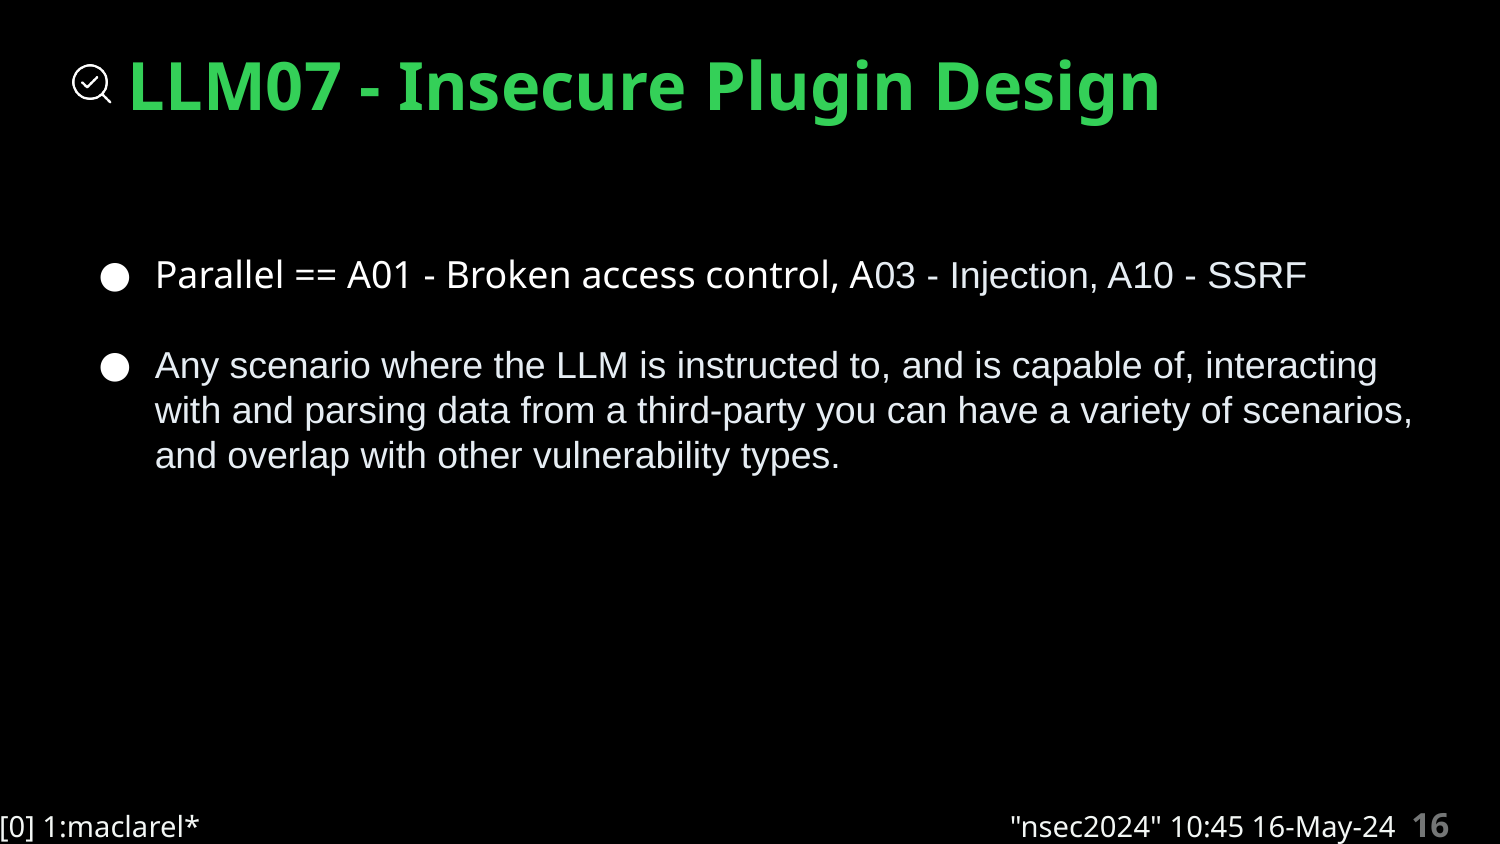

LLM07 - Insecure Plugin Design
Parallel == A01 - Broken access control, A03 - Injection, A10 - SSRF
Any scenario where the LLM is instructed to, and is capable of, interacting with and parsing data from a third-party you can have a variety of scenarios, and overlap with other vulnerability types.
[0] 1:maclarel* "nsec2024" 10:45 16-May-24 16